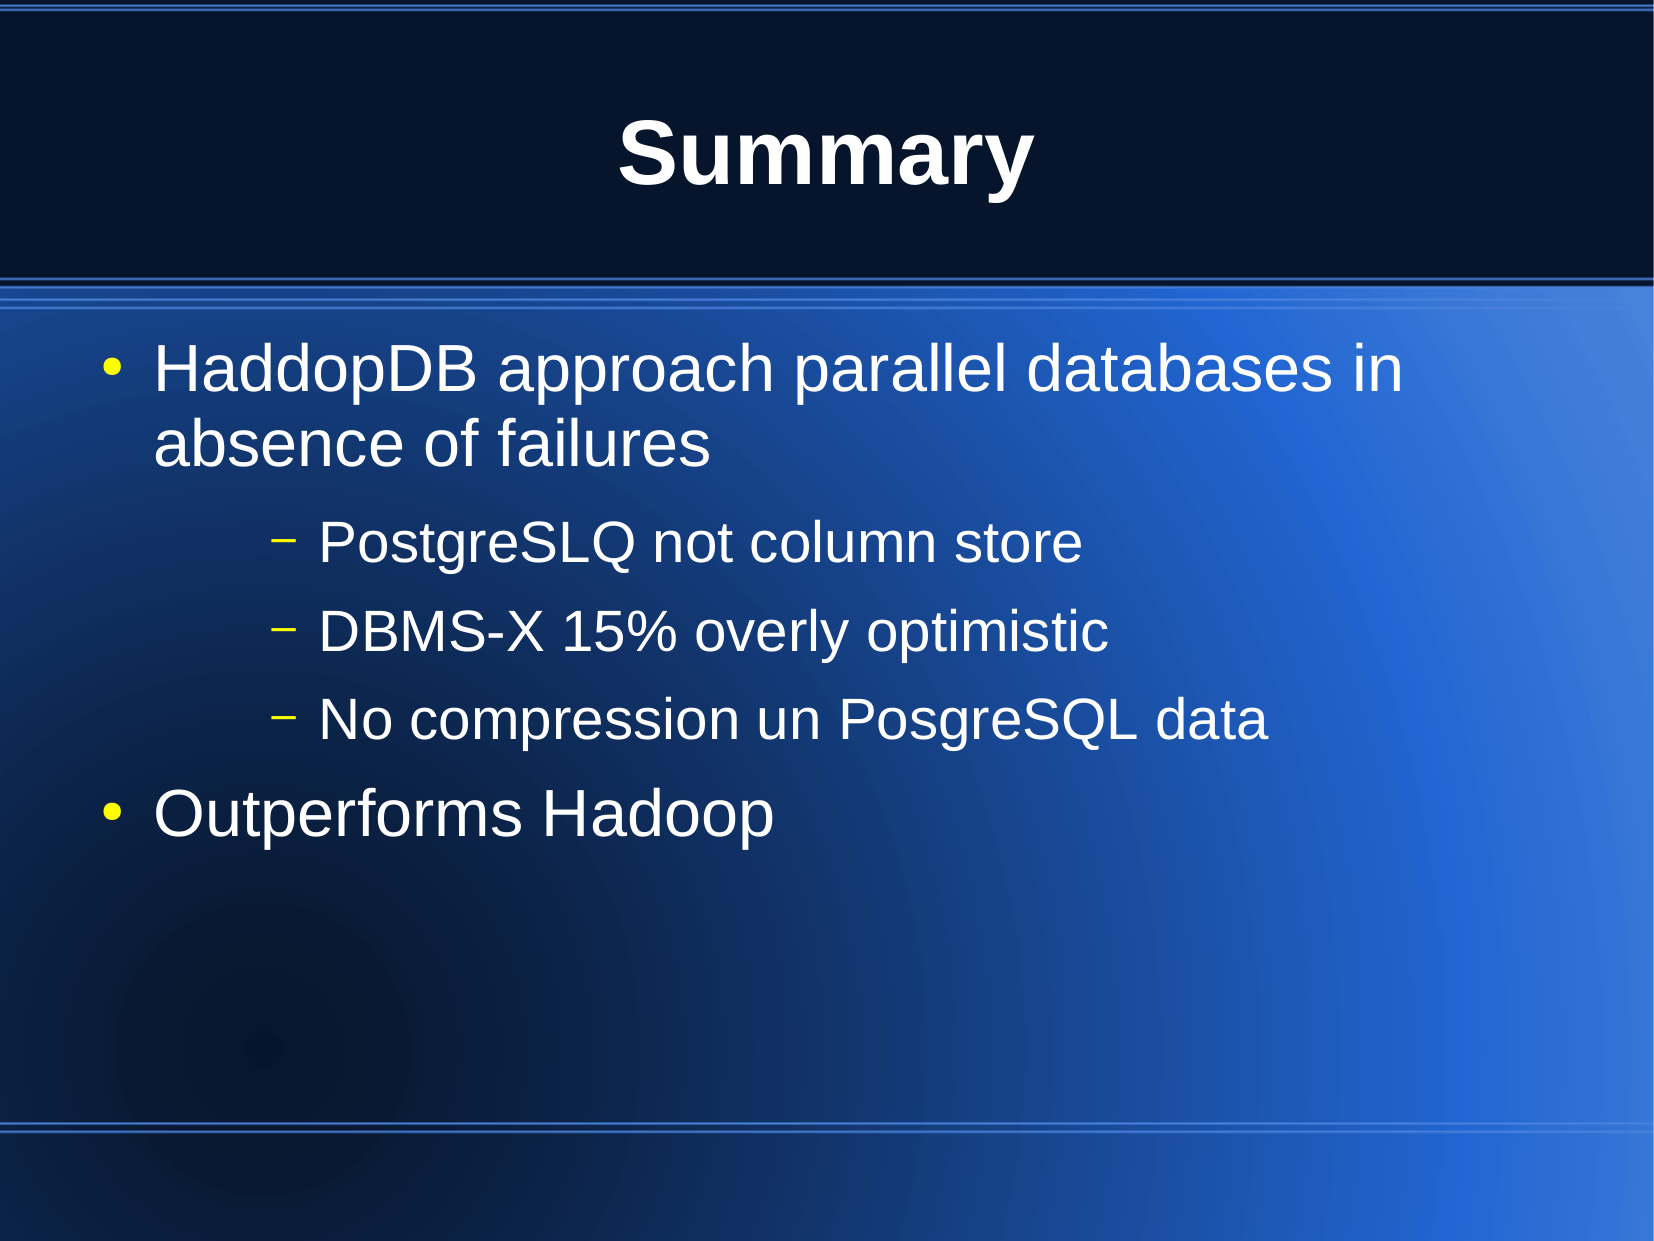

# Summary
HaddopDB approach parallel databases in absence of failures
PostgreSLQ not column store
DBMS-X 15% overly optimistic
No compression un PosgreSQL data
Outperforms Hadoop